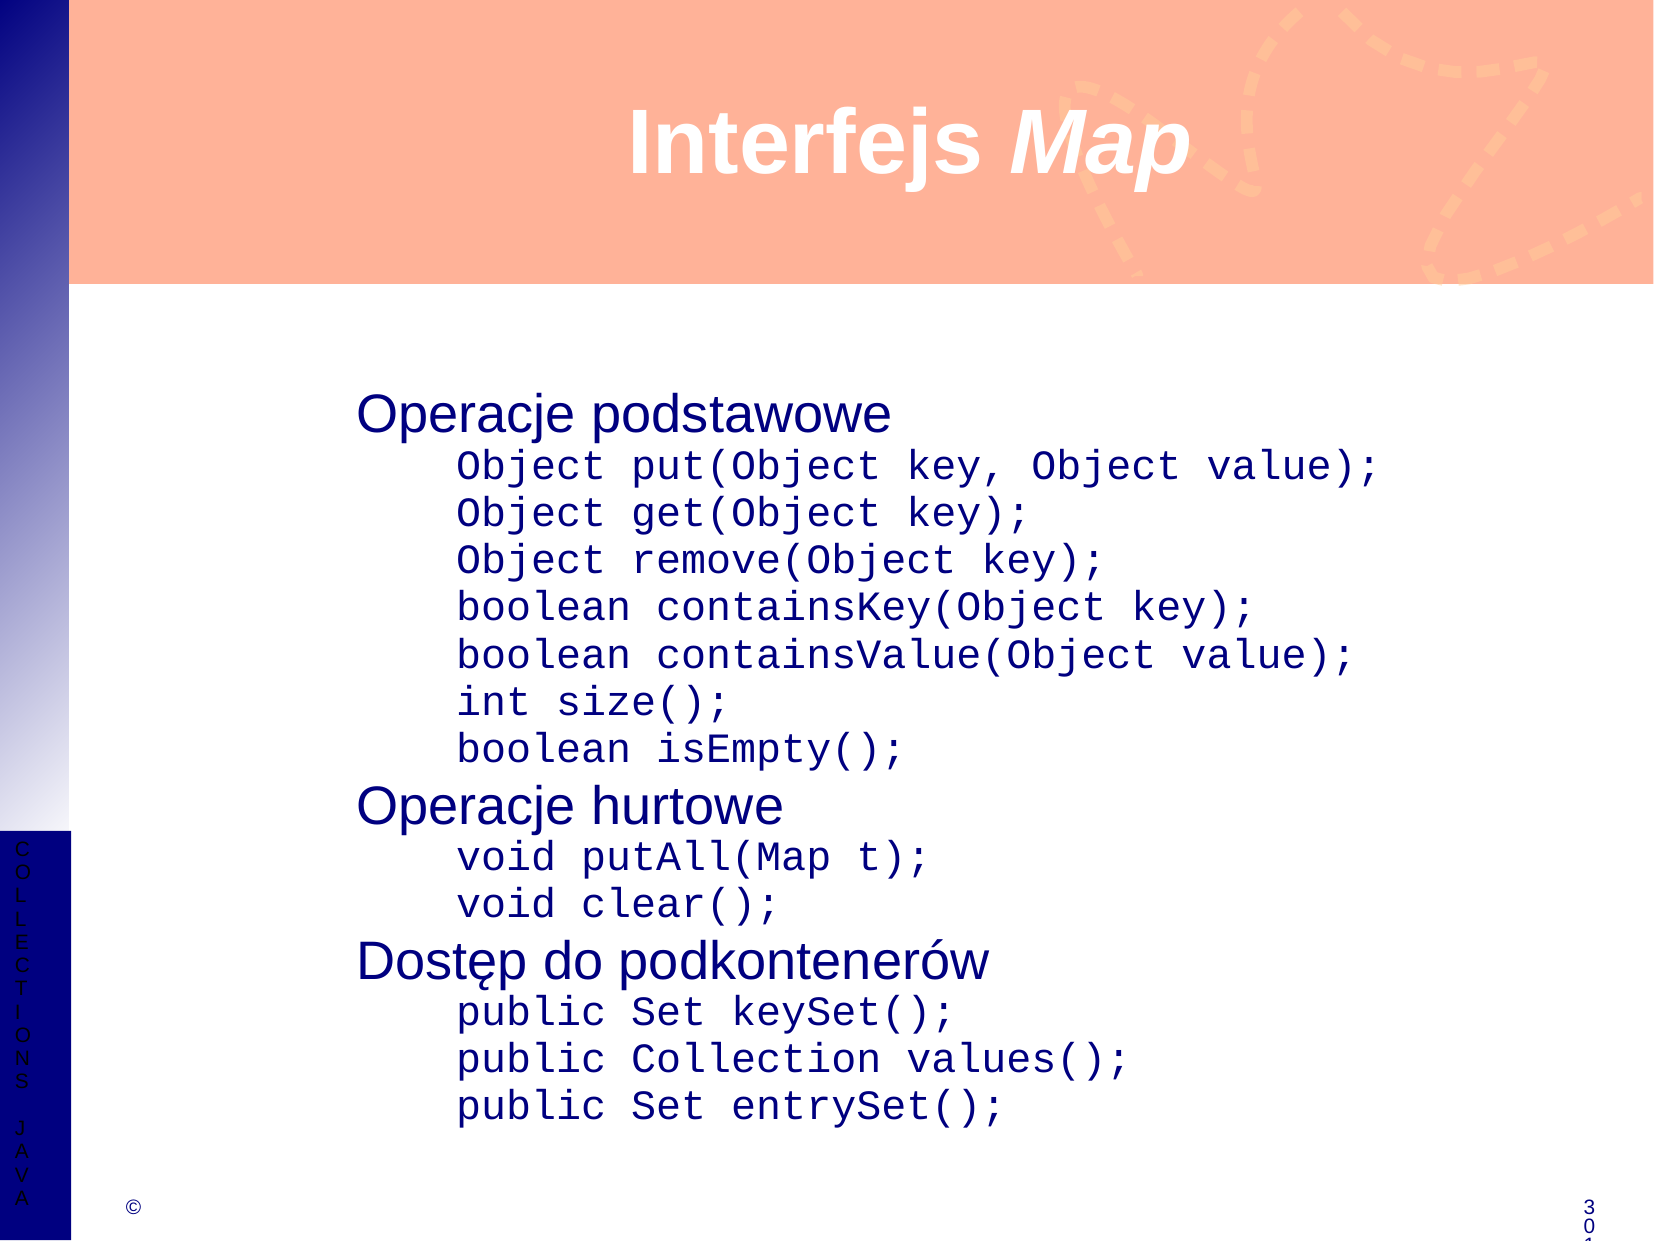

Interfejs Map
# Operacje podstawowe
 Object put(Object key, Object value);
 Object get(Object key);
 Object remove(Object key);
 boolean containsKey(Object key);
 boolean containsValue(Object value);
 int size();
 boolean isEmpty();
Operacje hurtowe
 void putAll(Map t);
 void clear();
Dostęp do podkontenerów
 public Set keySet();
 public Collection values();
 public Set entrySet();
C
O
L
L
E
C
T
I
O
N
S
J
A
V
A